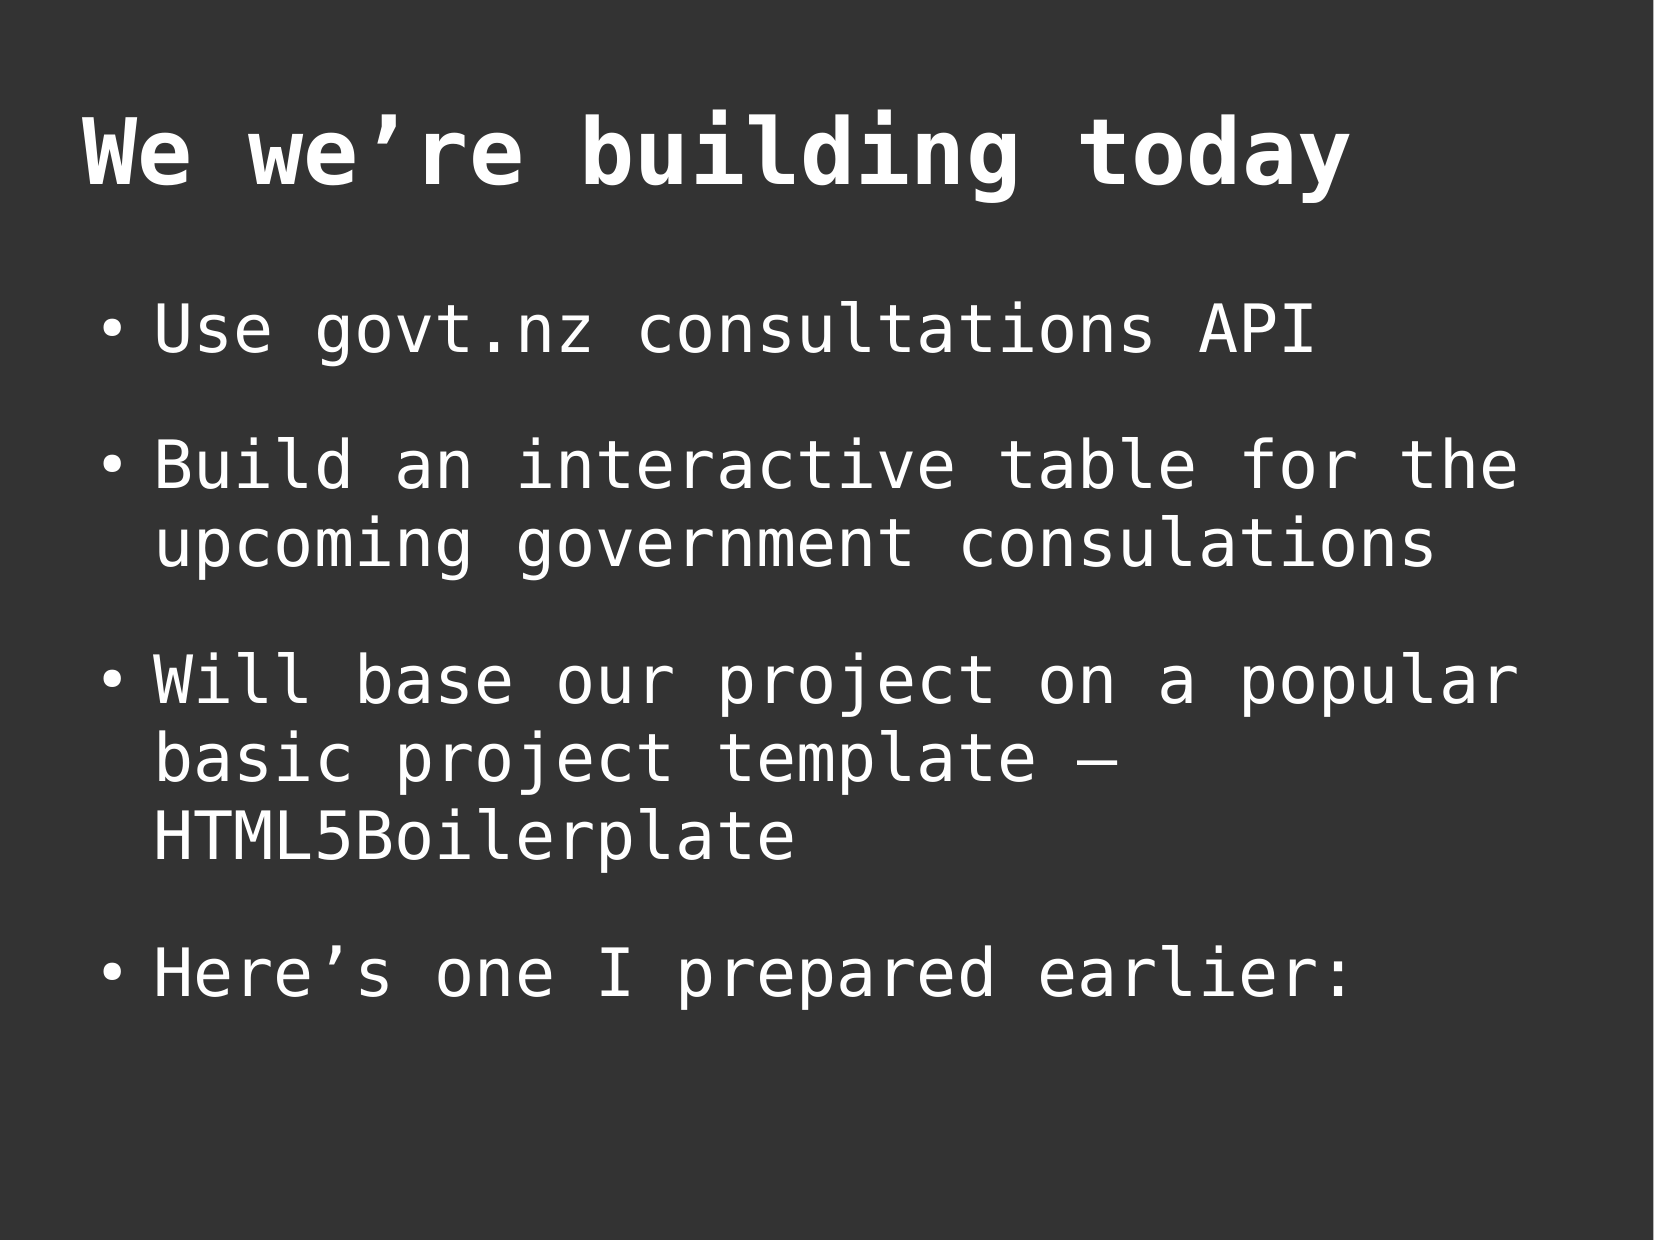

# We we’re building today
Use govt.nz consultations API
Build an interactive table for the upcoming government consulations
Will base our project on a popular basic project template – HTML5Boilerplate
Here’s one I prepared earlier: